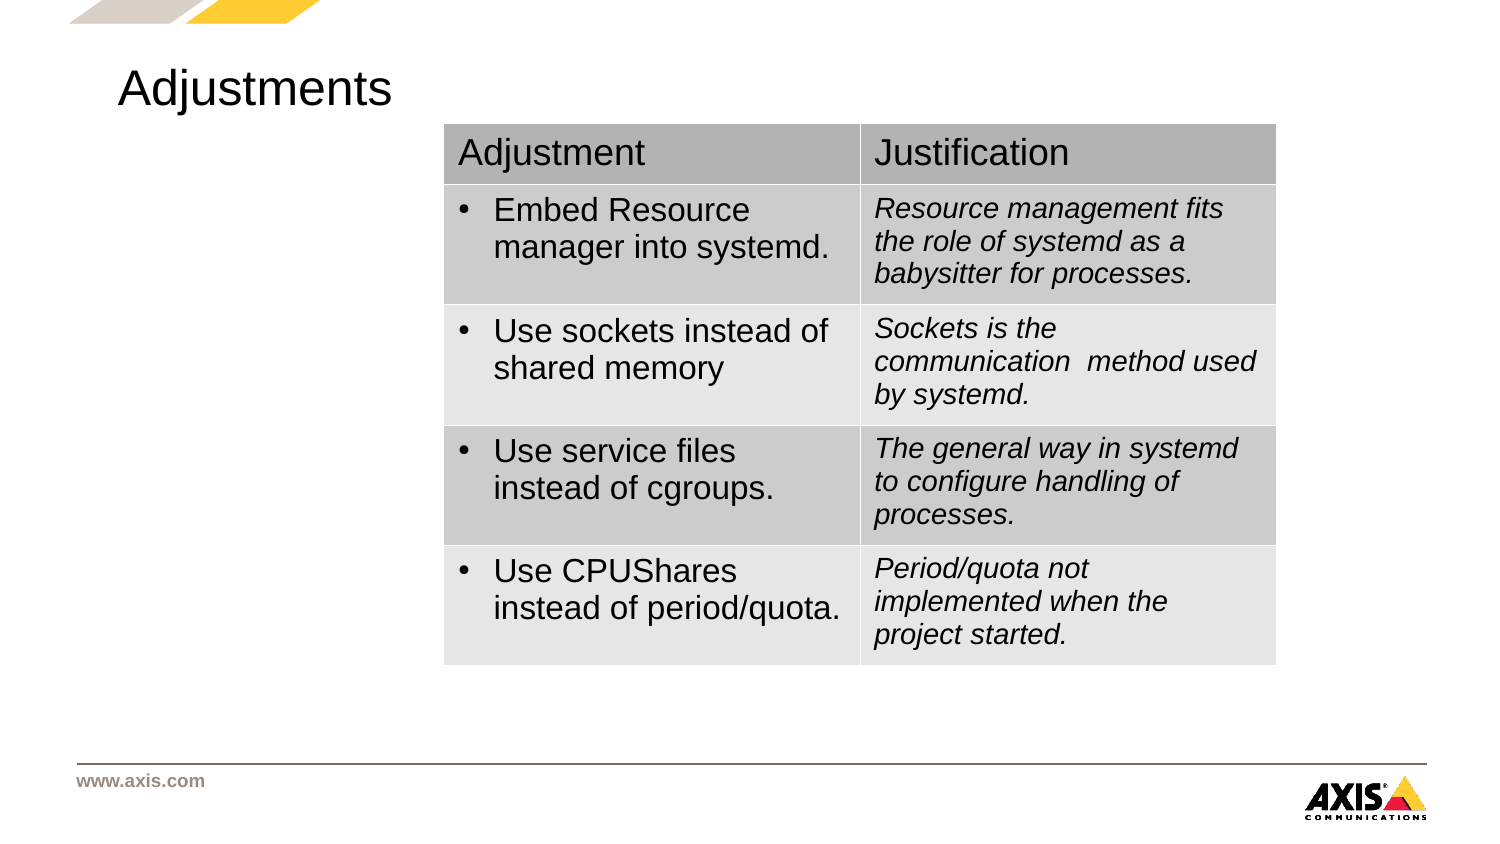

# Adjustments
| Adjustment | Justification |
| --- | --- |
| Embed Resource manager into systemd. | Resource management fits the role of systemd as a babysitter for processes. |
| Use sockets instead of shared memory | Sockets is the communication method used by systemd. |
| Use service files instead of cgroups. | The general way in systemd to configure handling of processes. |
| Use CPUShares instead of period/quota. | Period/quota not implemented when the project started. |